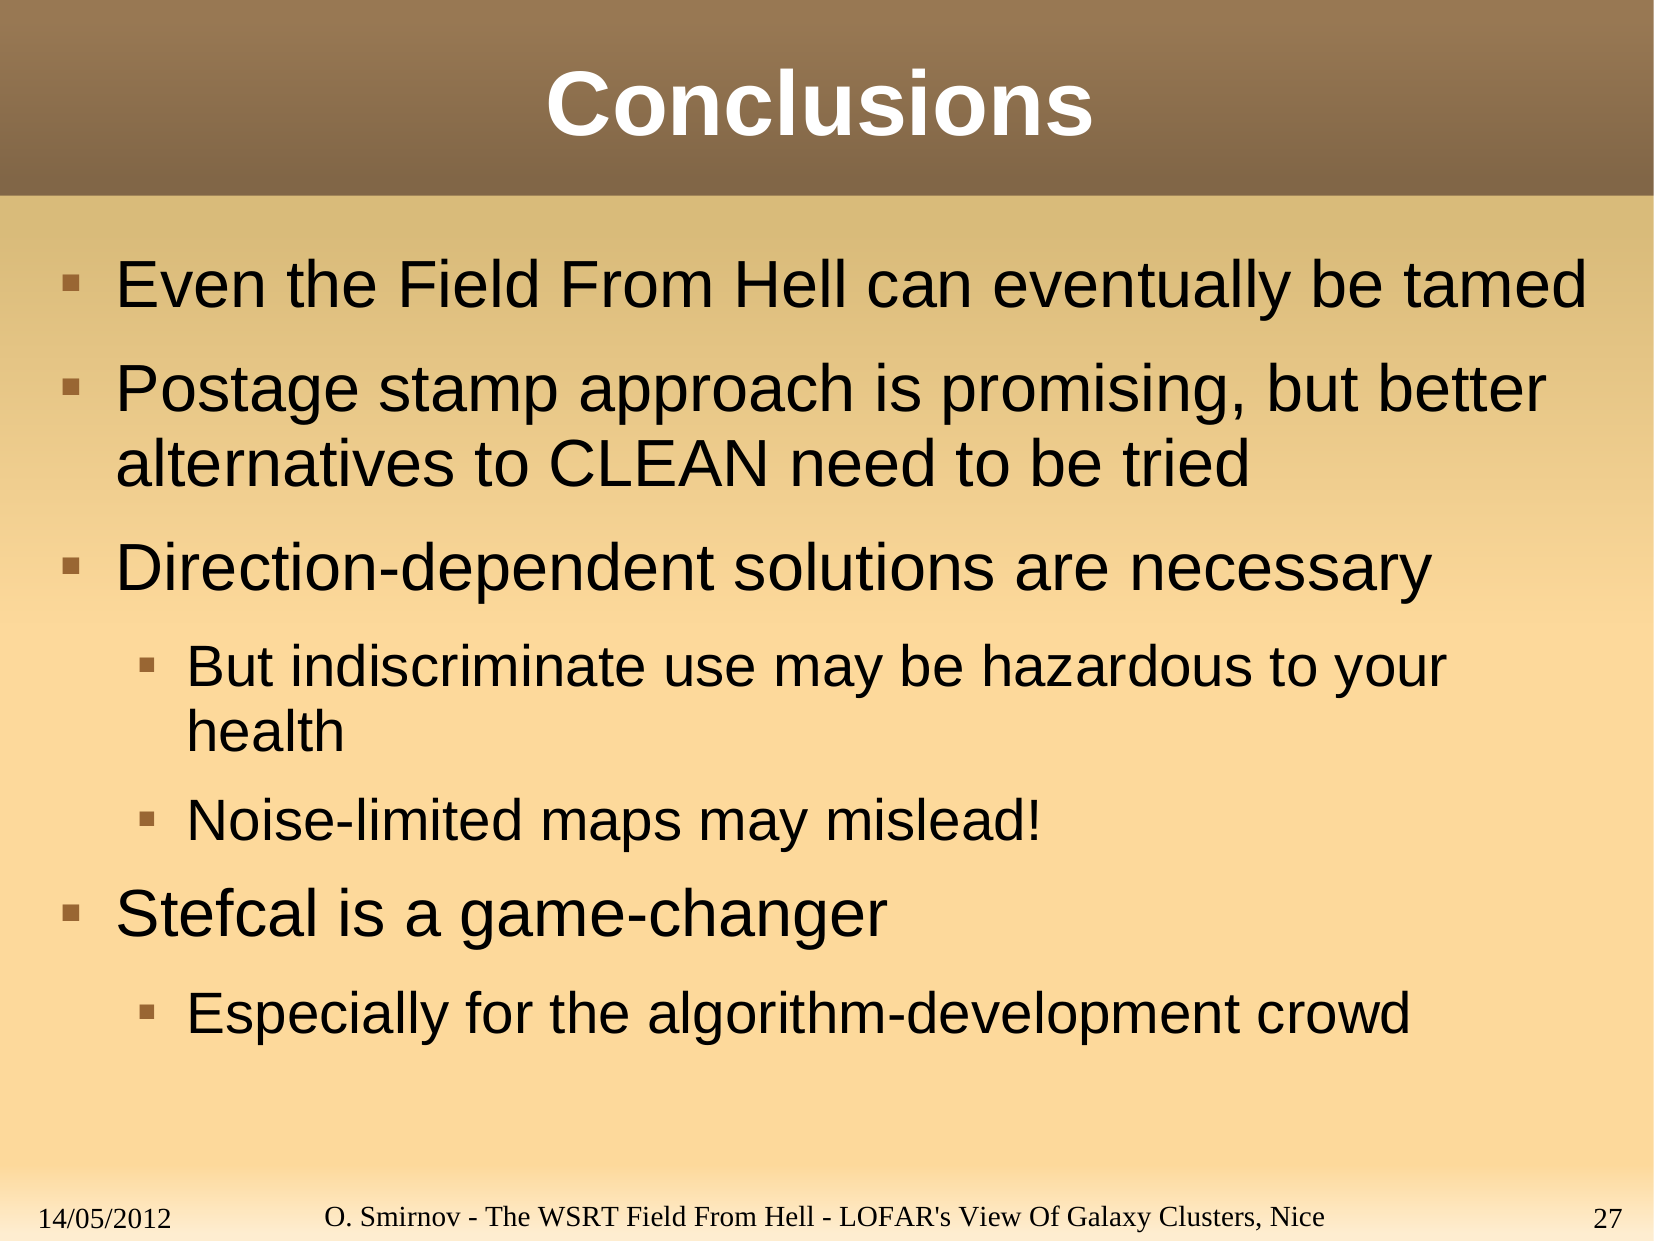

# Conclusions
Even the Field From Hell can eventually be tamed
Postage stamp approach is promising, but better alternatives to CLEAN need to be tried
Direction-dependent solutions are necessary
But indiscriminate use may be hazardous to your health
Noise-limited maps may mislead!
Stefcal is a game-changer
Especially for the algorithm-development crowd
O. Smirnov - The WSRT Field From Hell - LOFAR's View Of Galaxy Clusters, Nice
14/05/2012
27